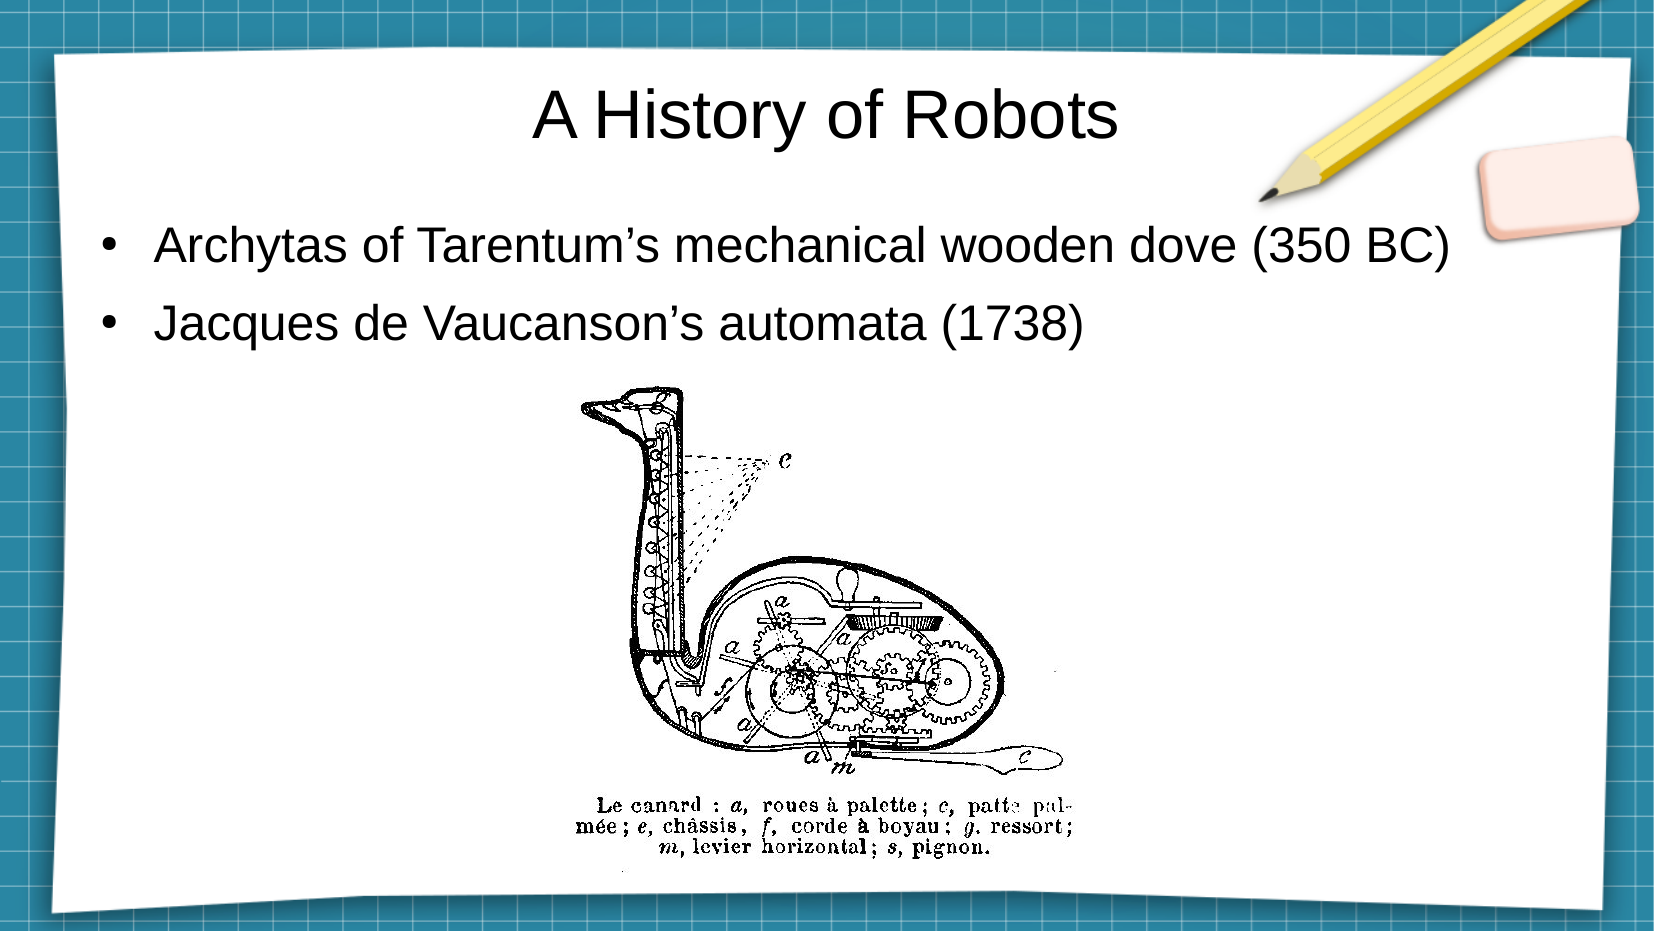

# A History of Robots
Archytas of Tarentum’s mechanical wooden dove (350 BC)
Jacques de Vaucanson’s automata (1738)